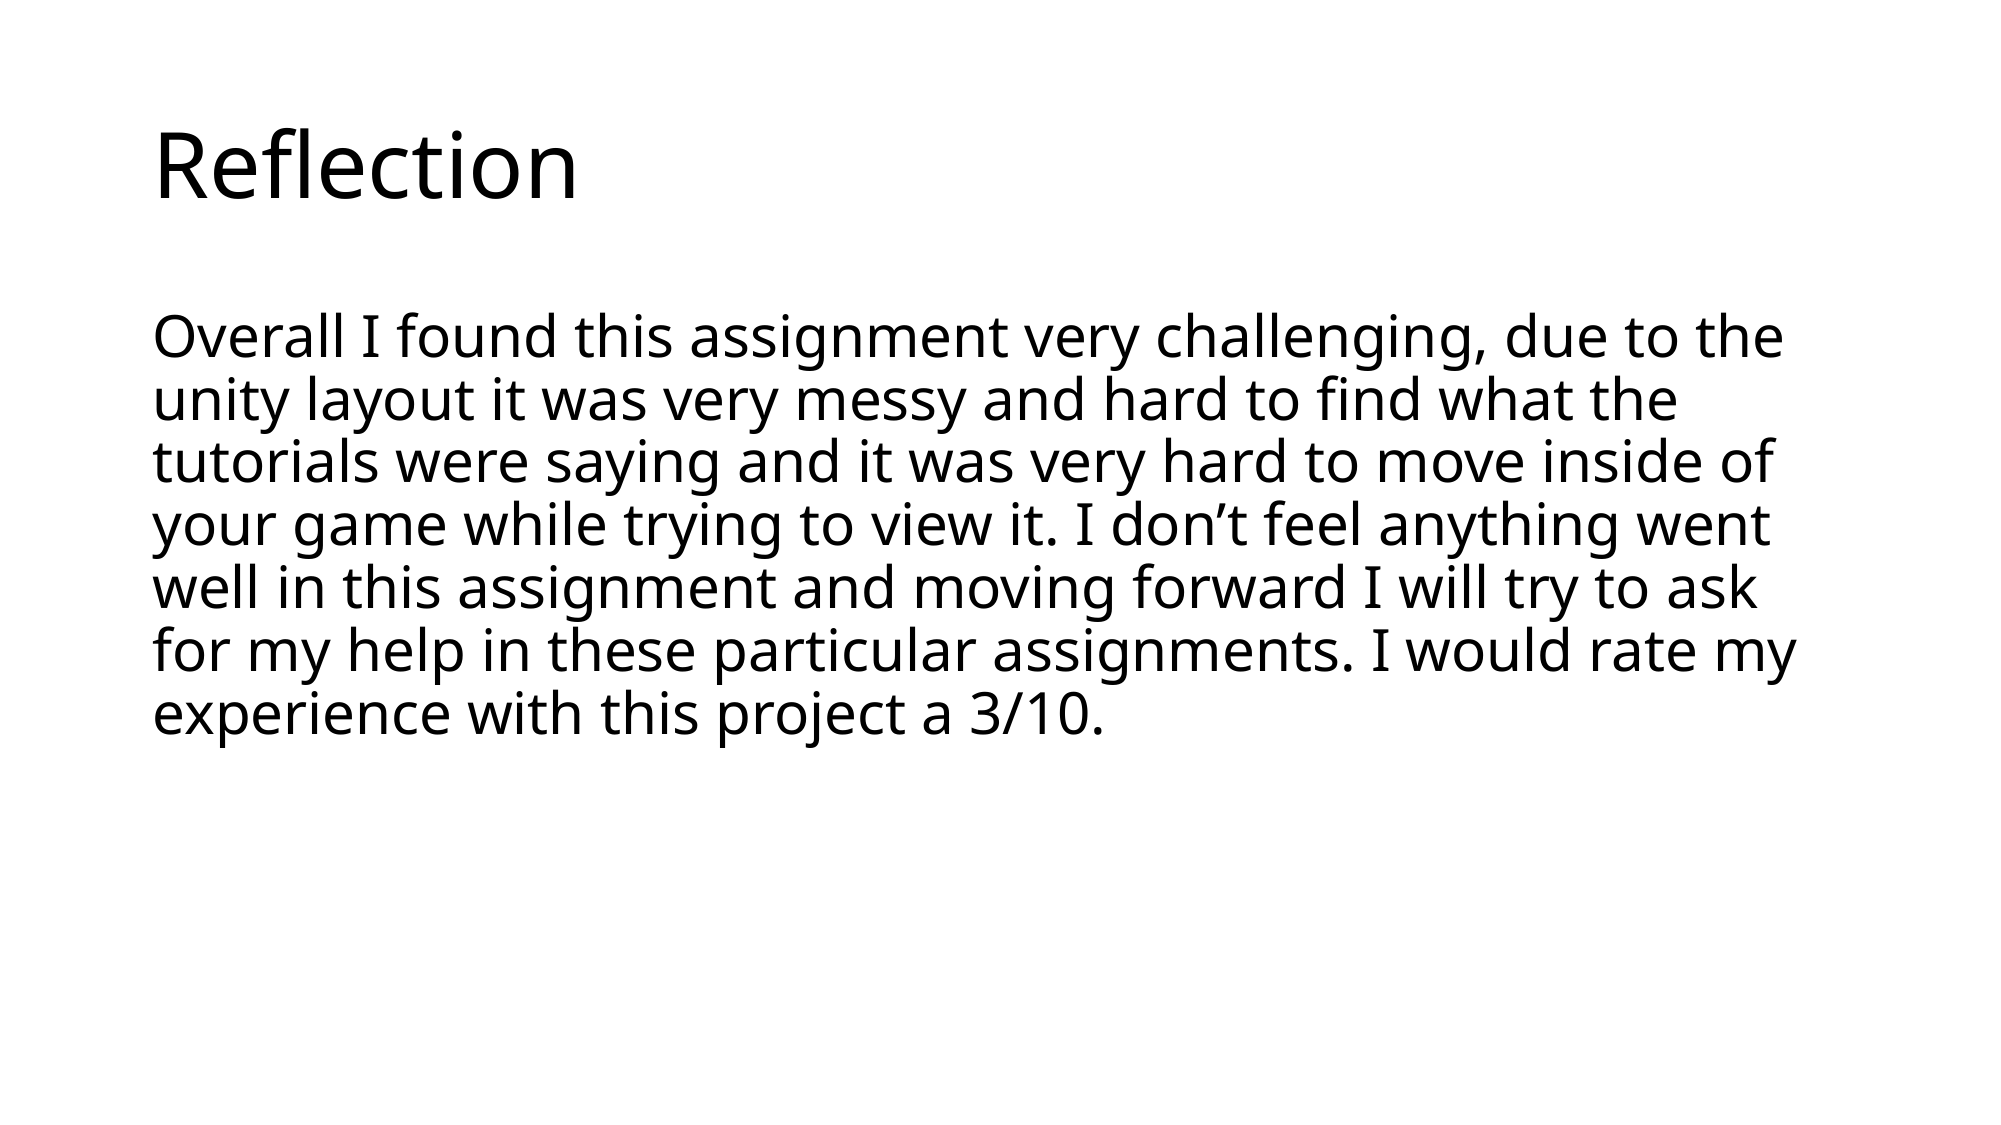

# Reflection
Overall I found this assignment very challenging, due to the unity layout it was very messy and hard to find what the tutorials were saying and it was very hard to move inside of your game while trying to view it. I don’t feel anything went well in this assignment and moving forward I will try to ask for my help in these particular assignments. I would rate my experience with this project a 3/10.